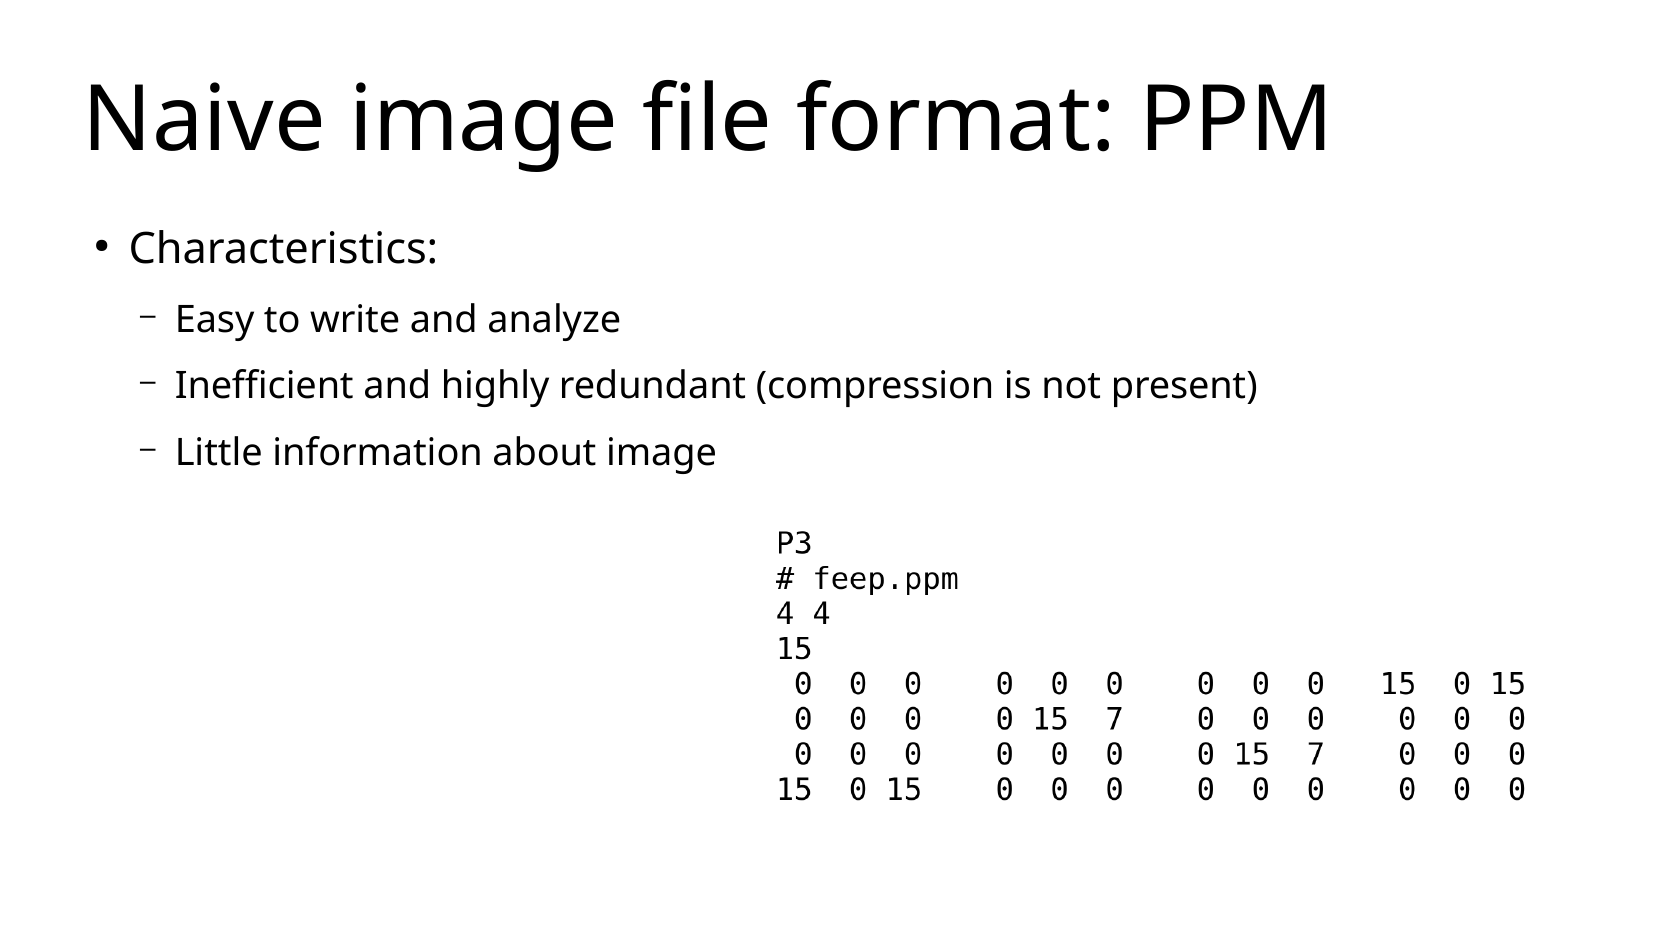

# Naive image file format: PPM
Characteristics:
Easy to write and analyze
Inefficient and highly redundant (compression is not present)
Little information about image